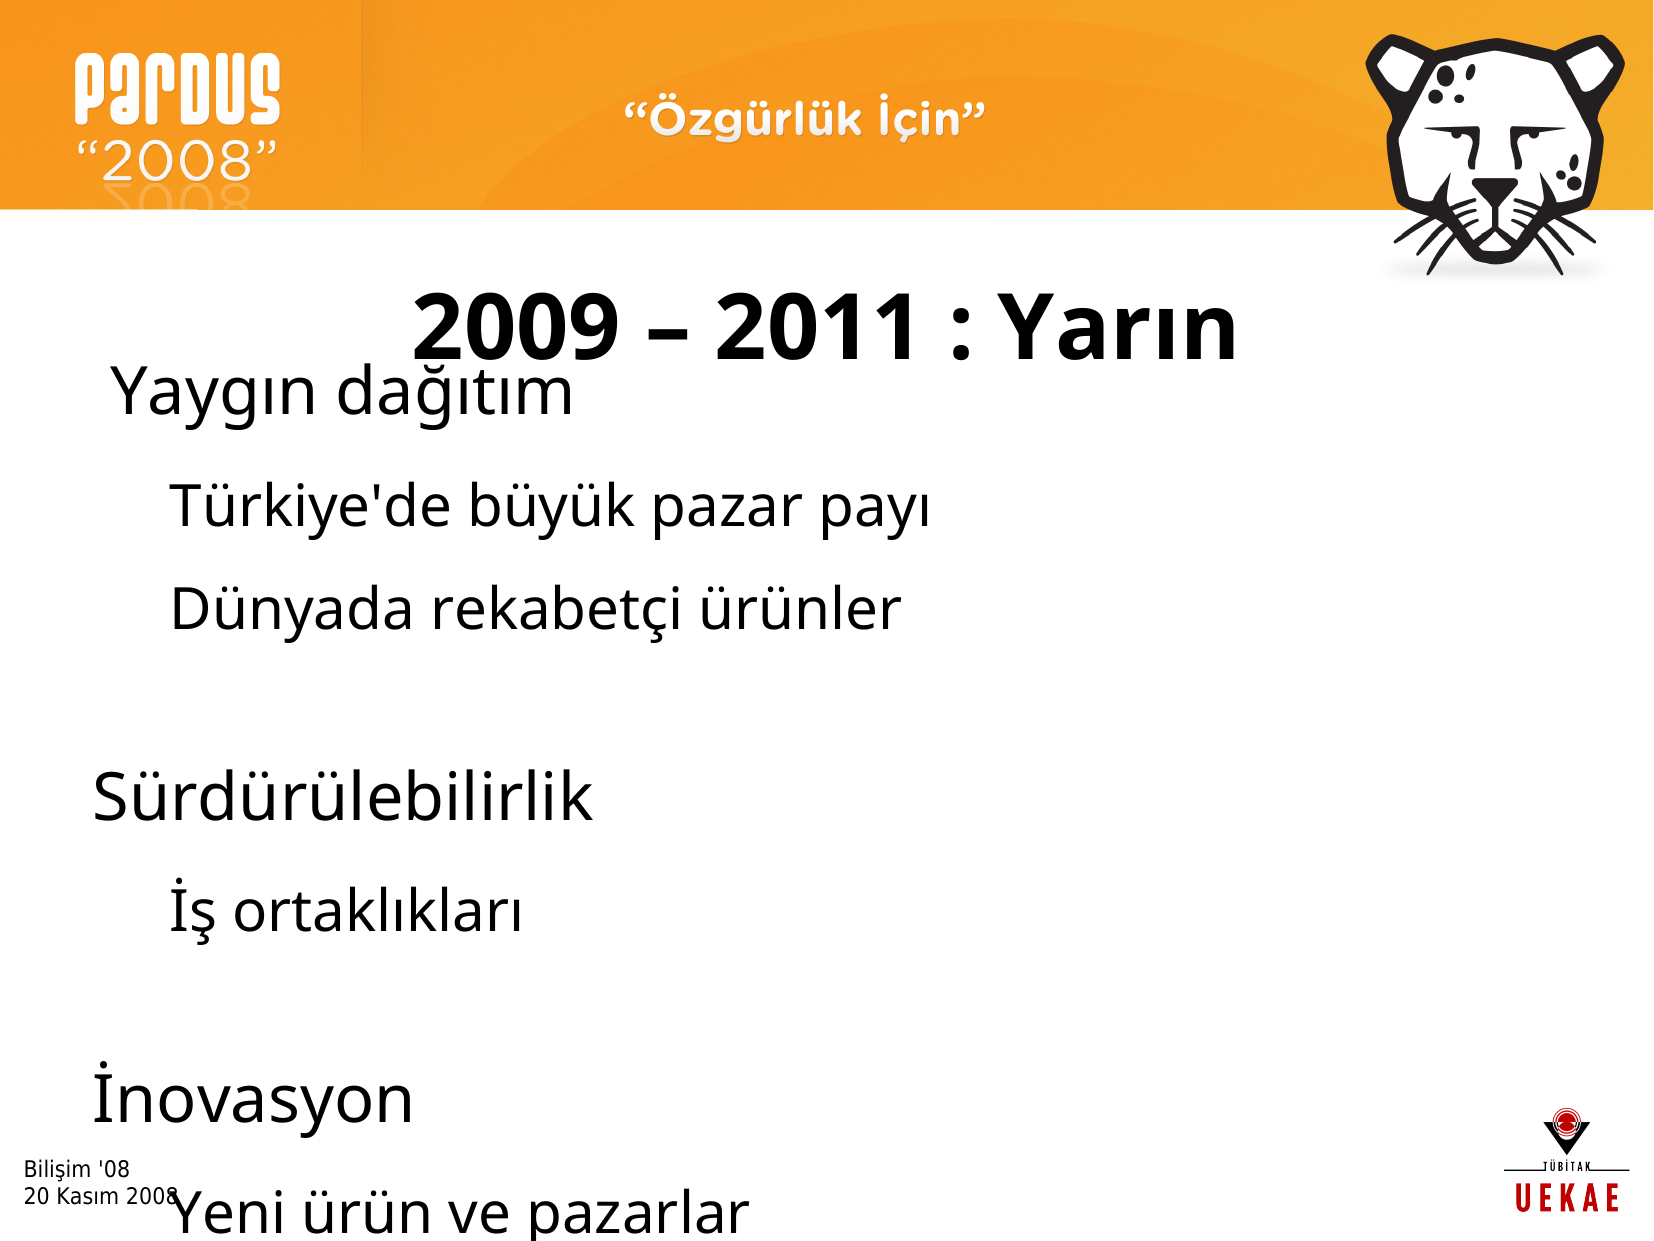

# 2009 – 2011 : Yarın
 Yaygın dağıtım
Türkiye'de büyük pazar payı
Dünyada rekabetçi ürünler
Sürdürülebilirlik
İş ortaklıkları
İnovasyon
Yeni ürün ve pazarlar
Geliştirici Camiası